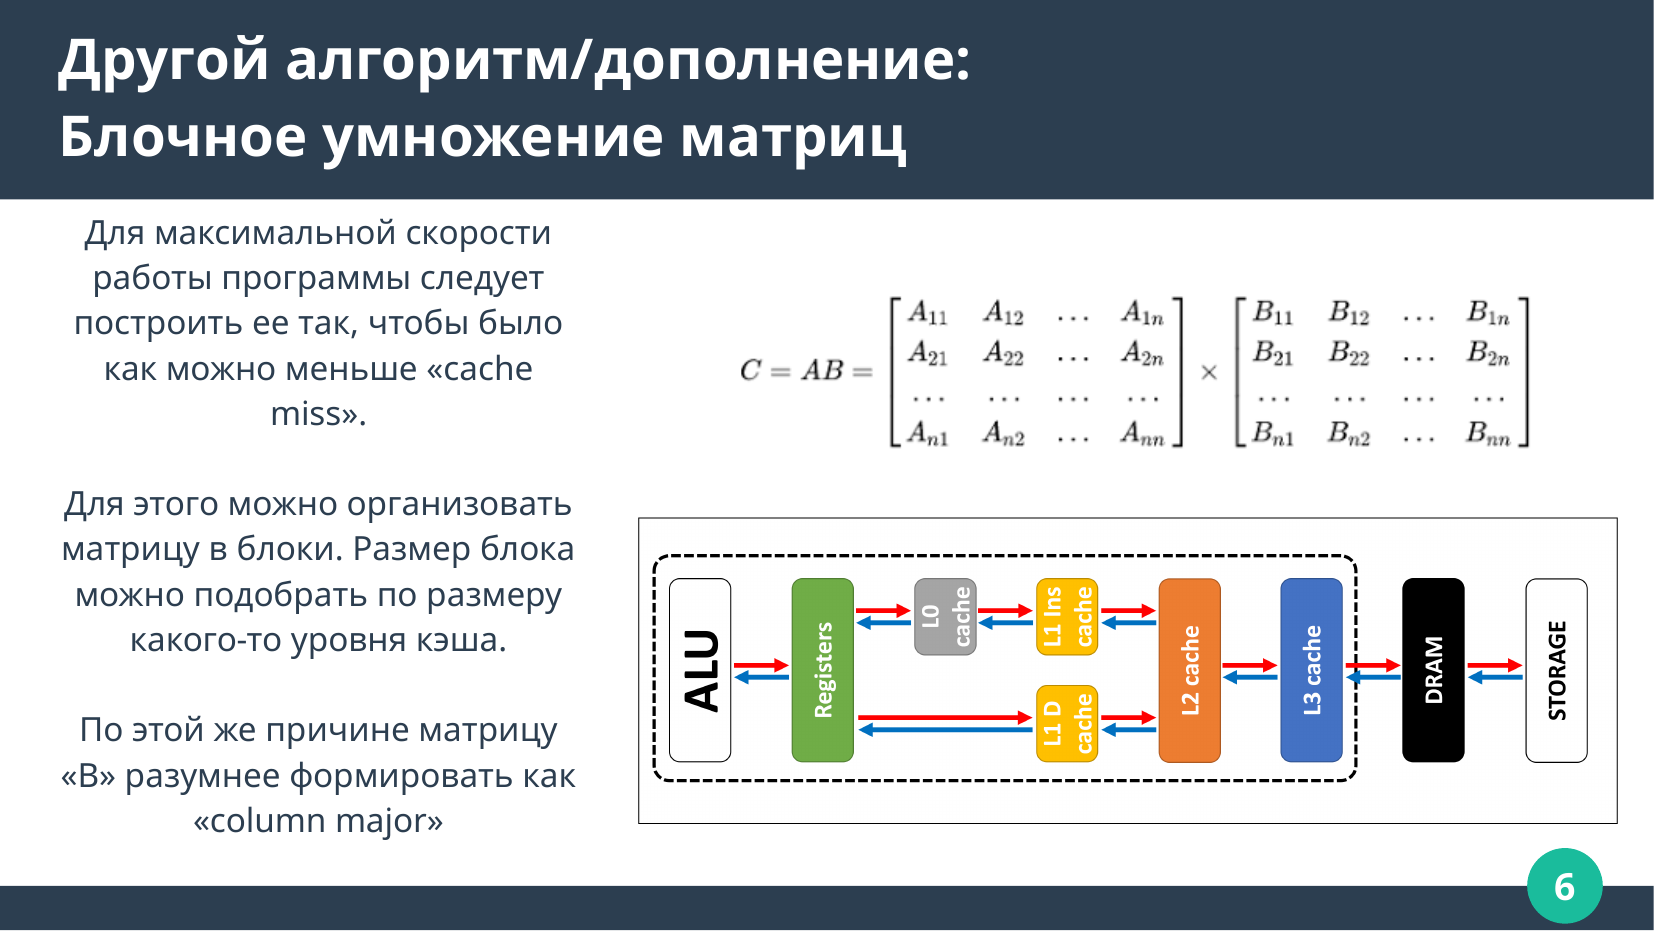

# Другой алгоритм/дополнение: Блочное умножение матриц
Для максимальной скорости работы программы следует построить ее так, чтобы было как можно меньше «cache miss».
Для этого можно организовать матрицу в блоки. Размер блока можно подобрать по размеру какого-то уровня кэша.
По этой же причине матрицу «B» разумнее формировать как «column major»